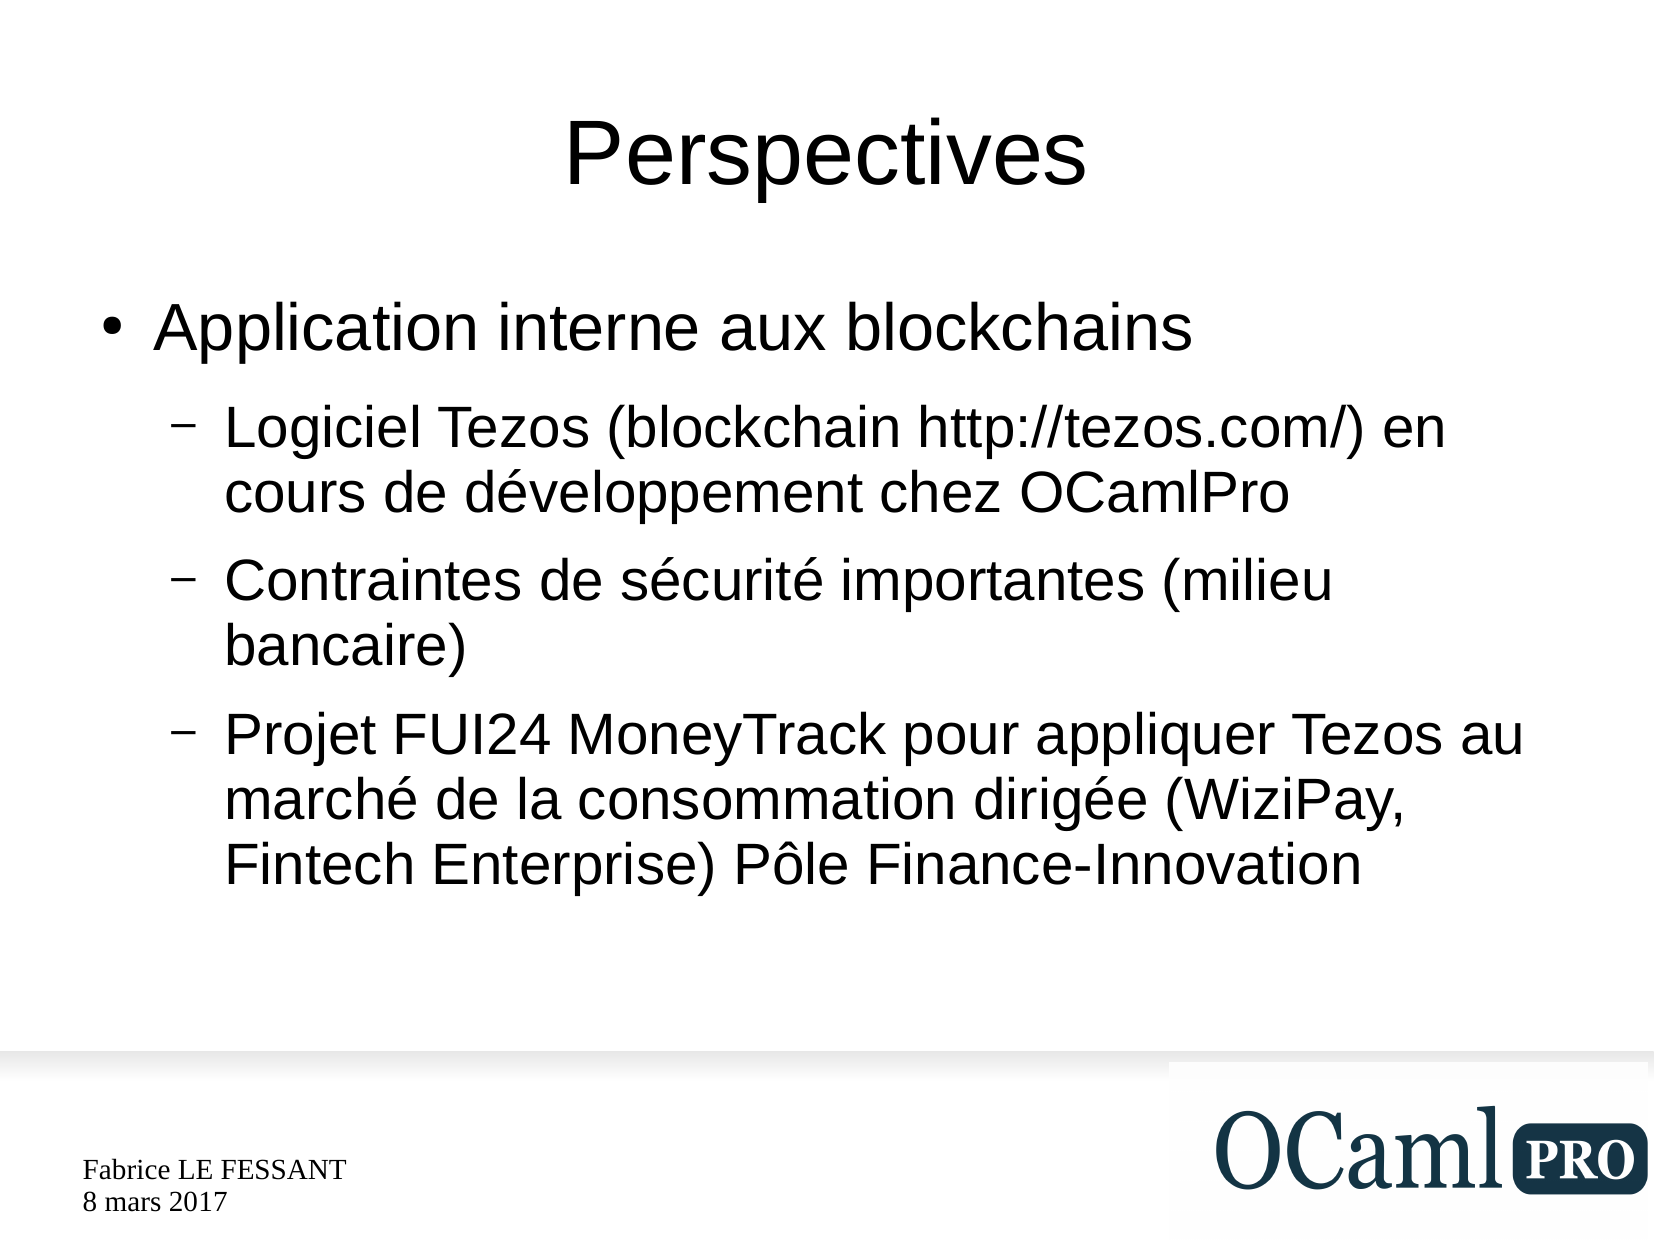

# Perspectives
Application interne aux blockchains
Logiciel Tezos (blockchain http://tezos.com/) en cours de développement chez OCamlPro
Contraintes de sécurité importantes (milieu bancaire)
Projet FUI24 MoneyTrack pour appliquer Tezos au marché de la consommation dirigée (WiziPay, Fintech Enterprise) Pôle Finance-Innovation